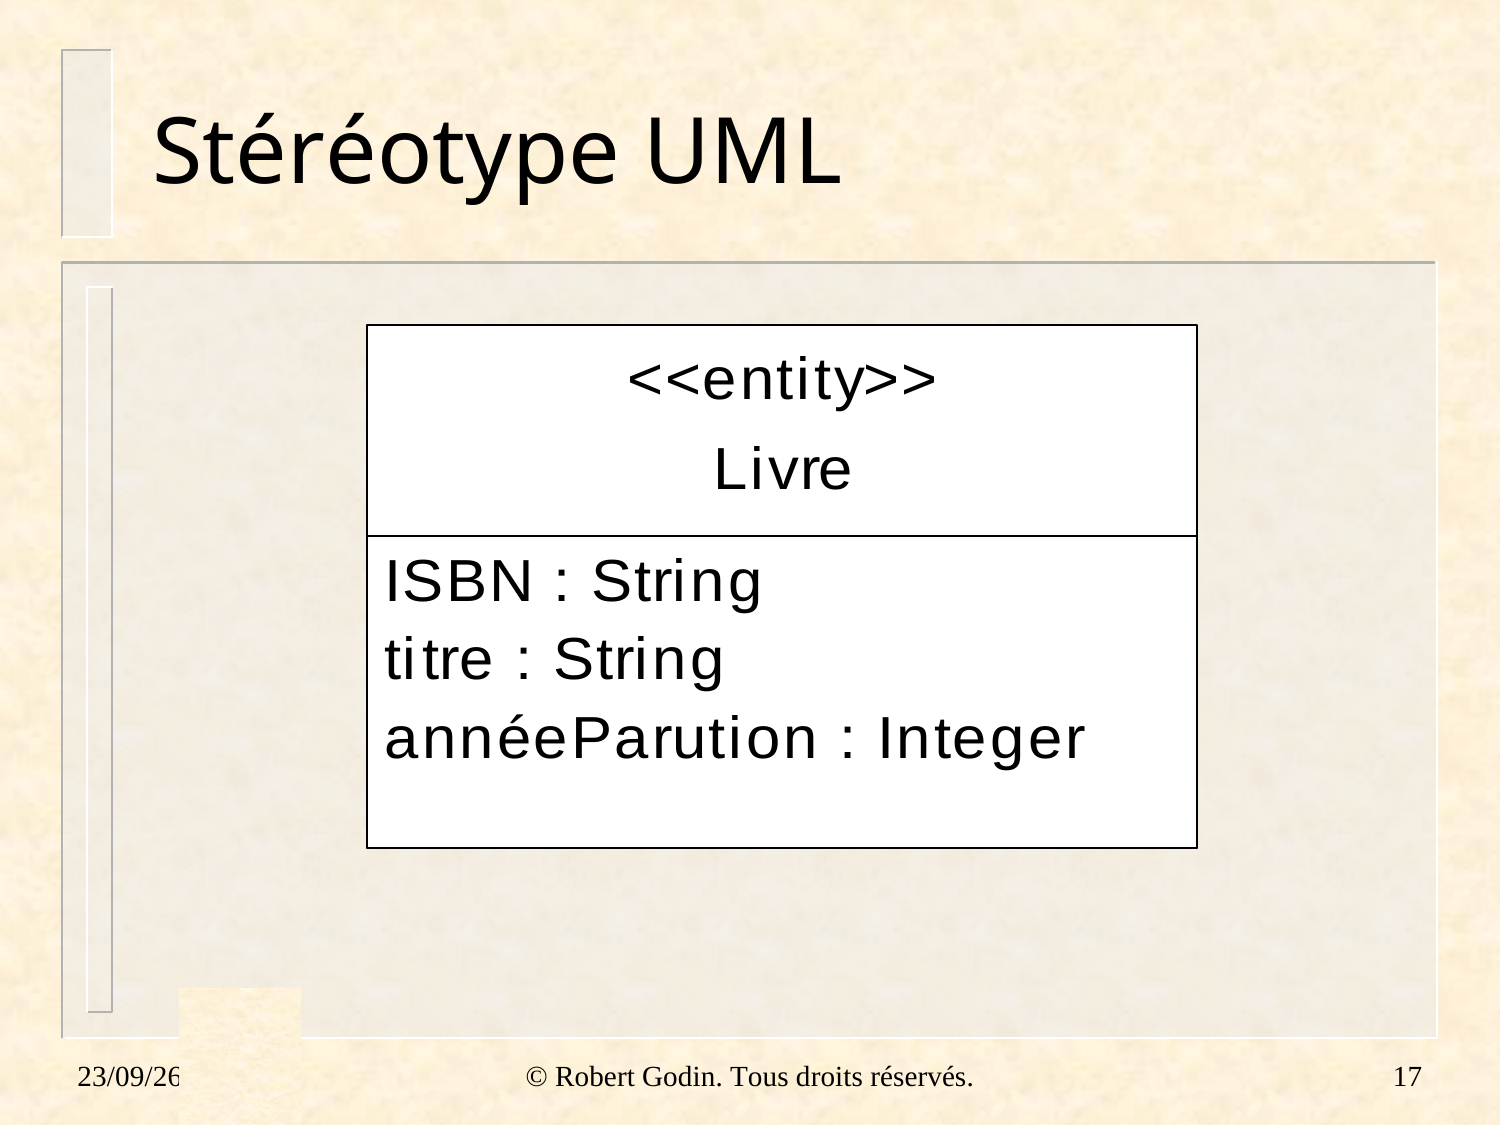

# Stéréotype UML
© Robert Godin. Tous droits réservés.